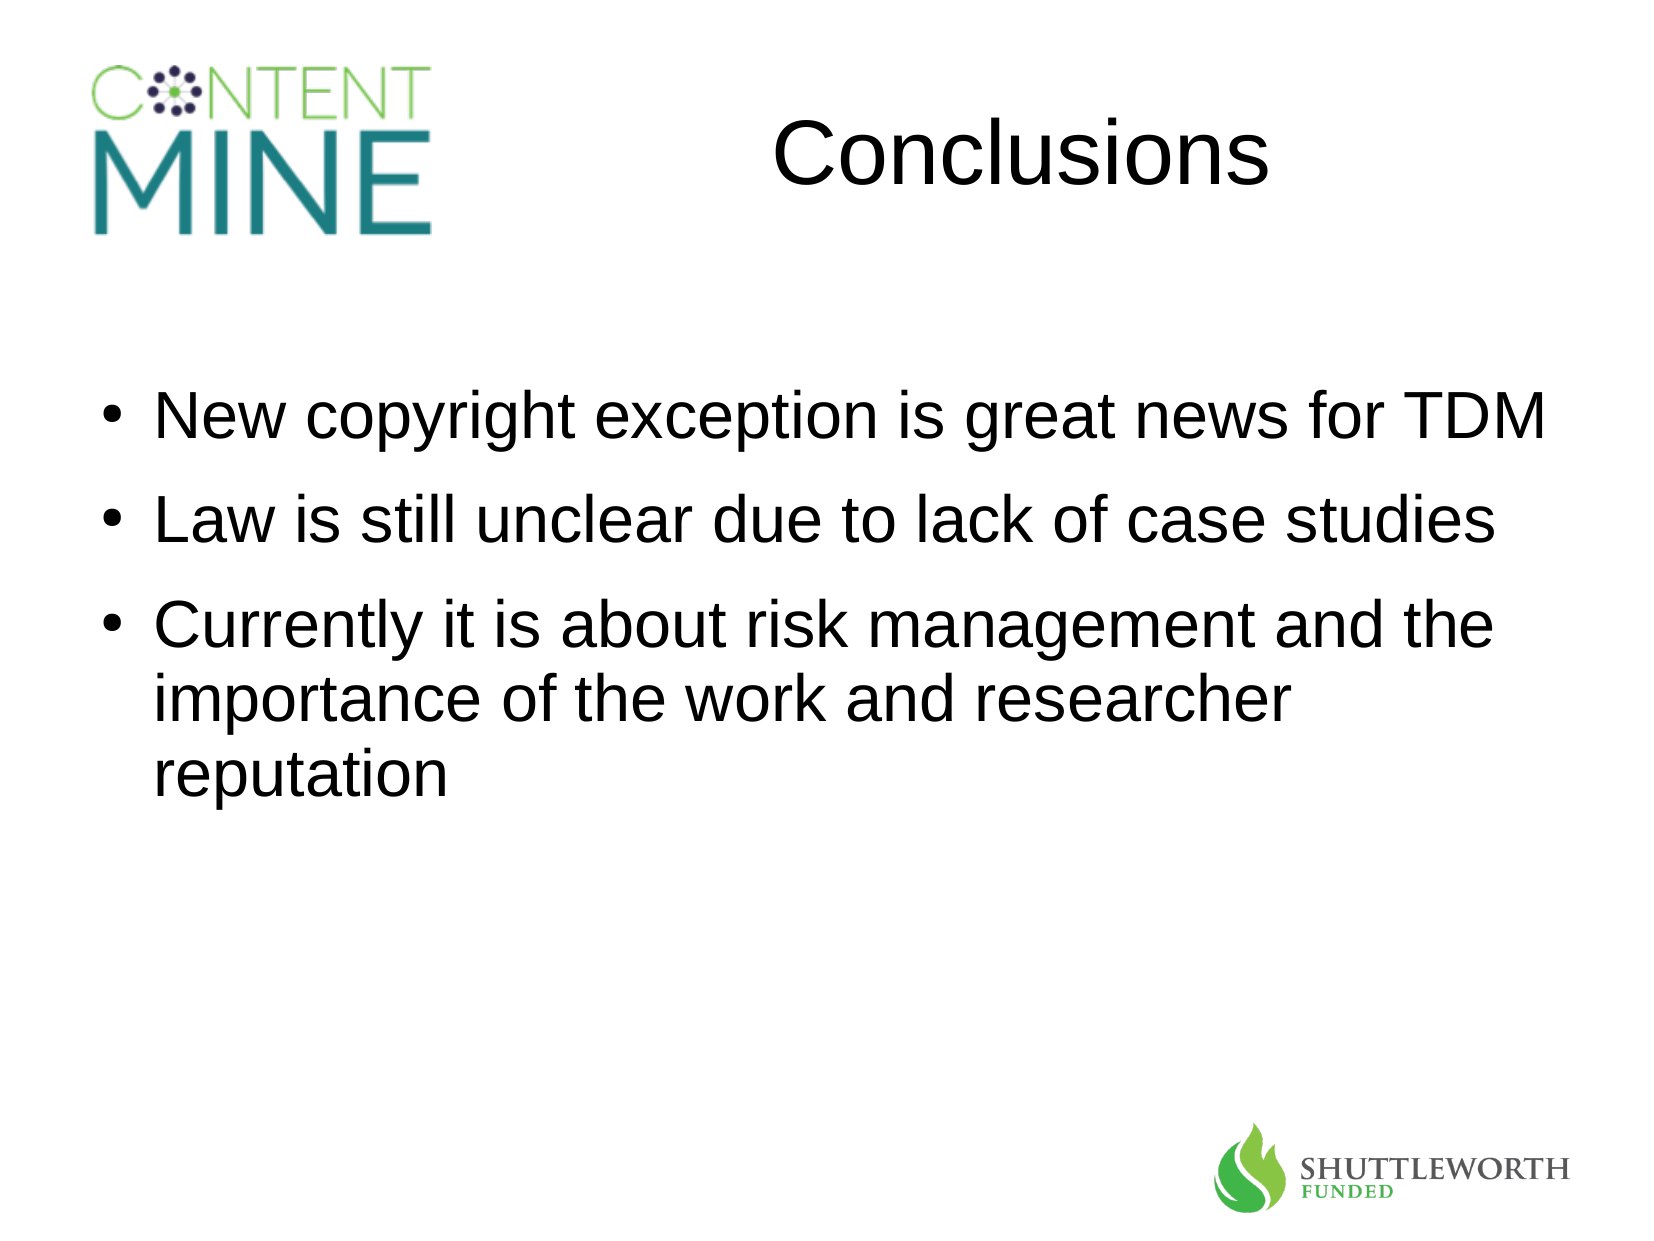

# Conclusions
New copyright exception is great news for TDM
Law is still unclear due to lack of case studies
Currently it is about risk management and the importance of the work and researcher reputation